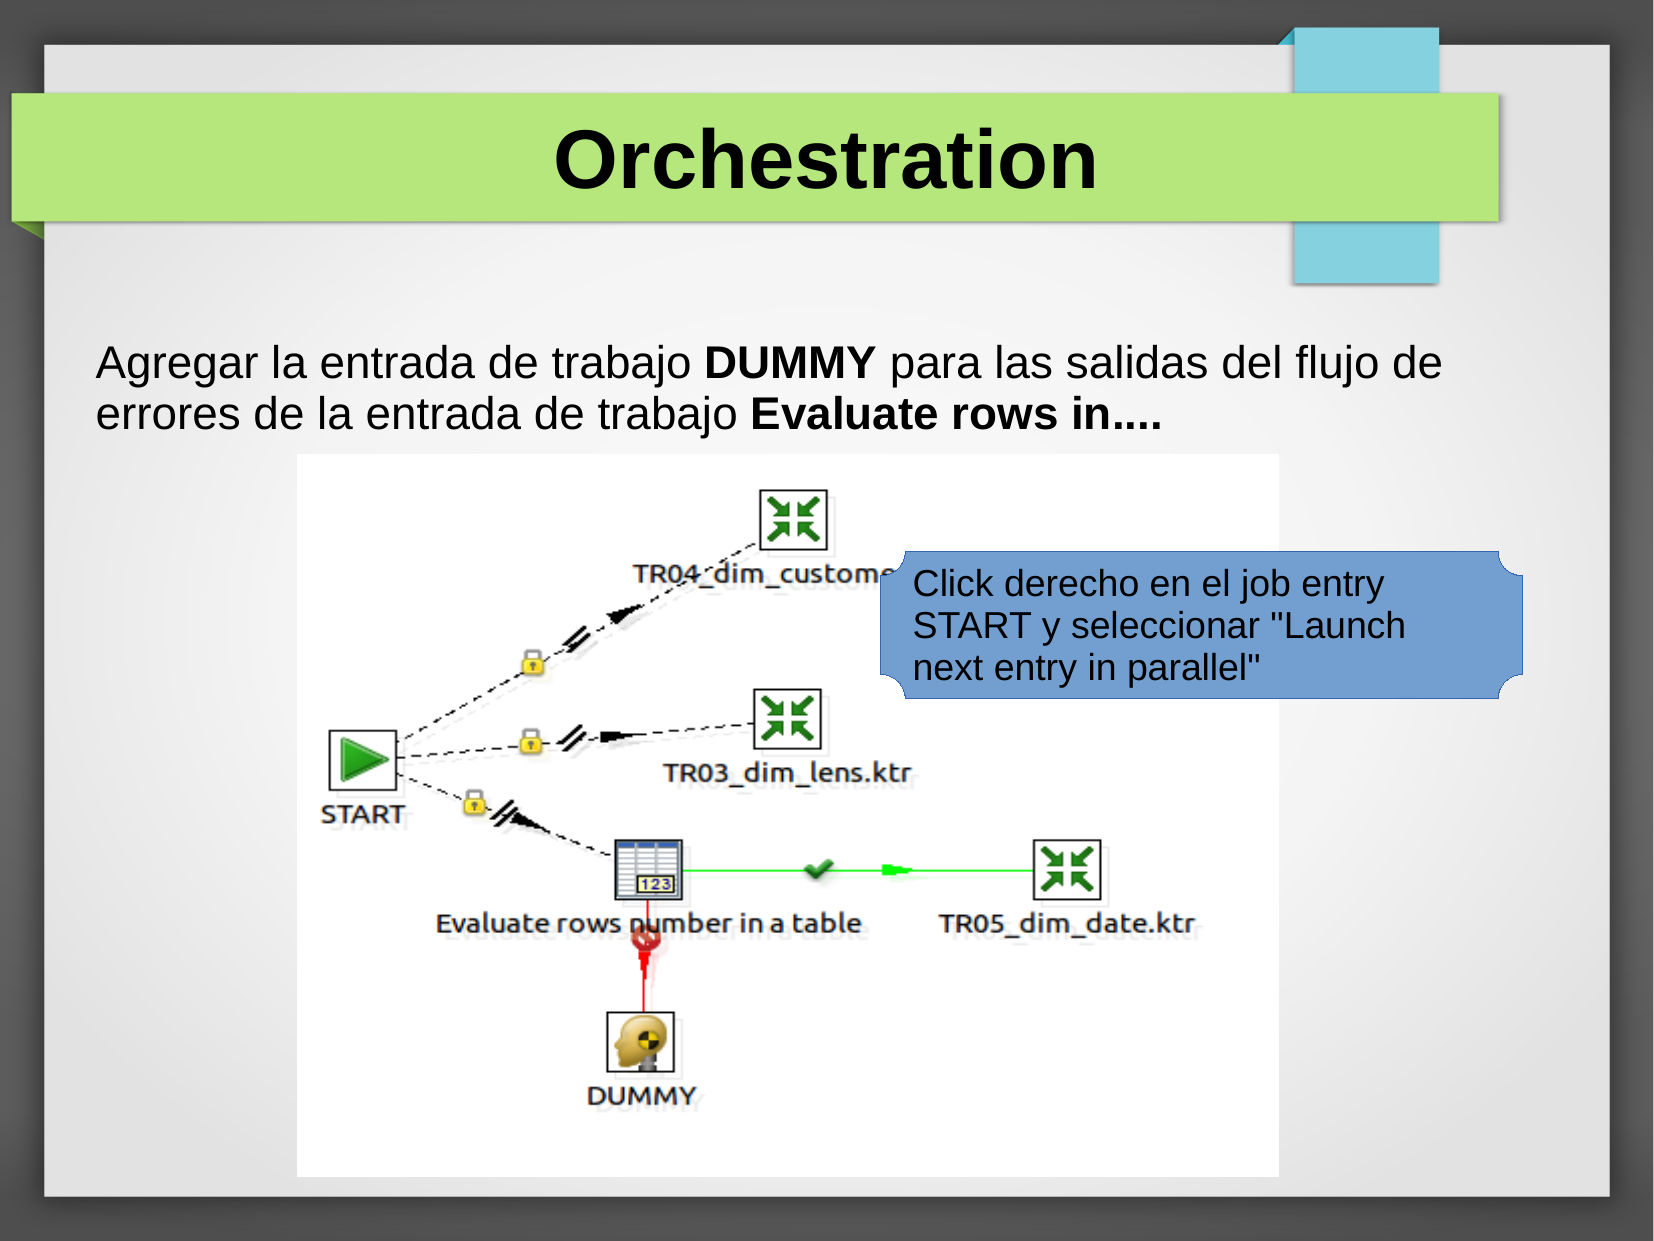

# Orchestration
Agregar la entrada de trabajo DUMMY para las salidas del flujo de errores de la entrada de trabajo Evaluate rows in....
Click derecho en el job entry
START y seleccionar "Launch
next entry in parallel"